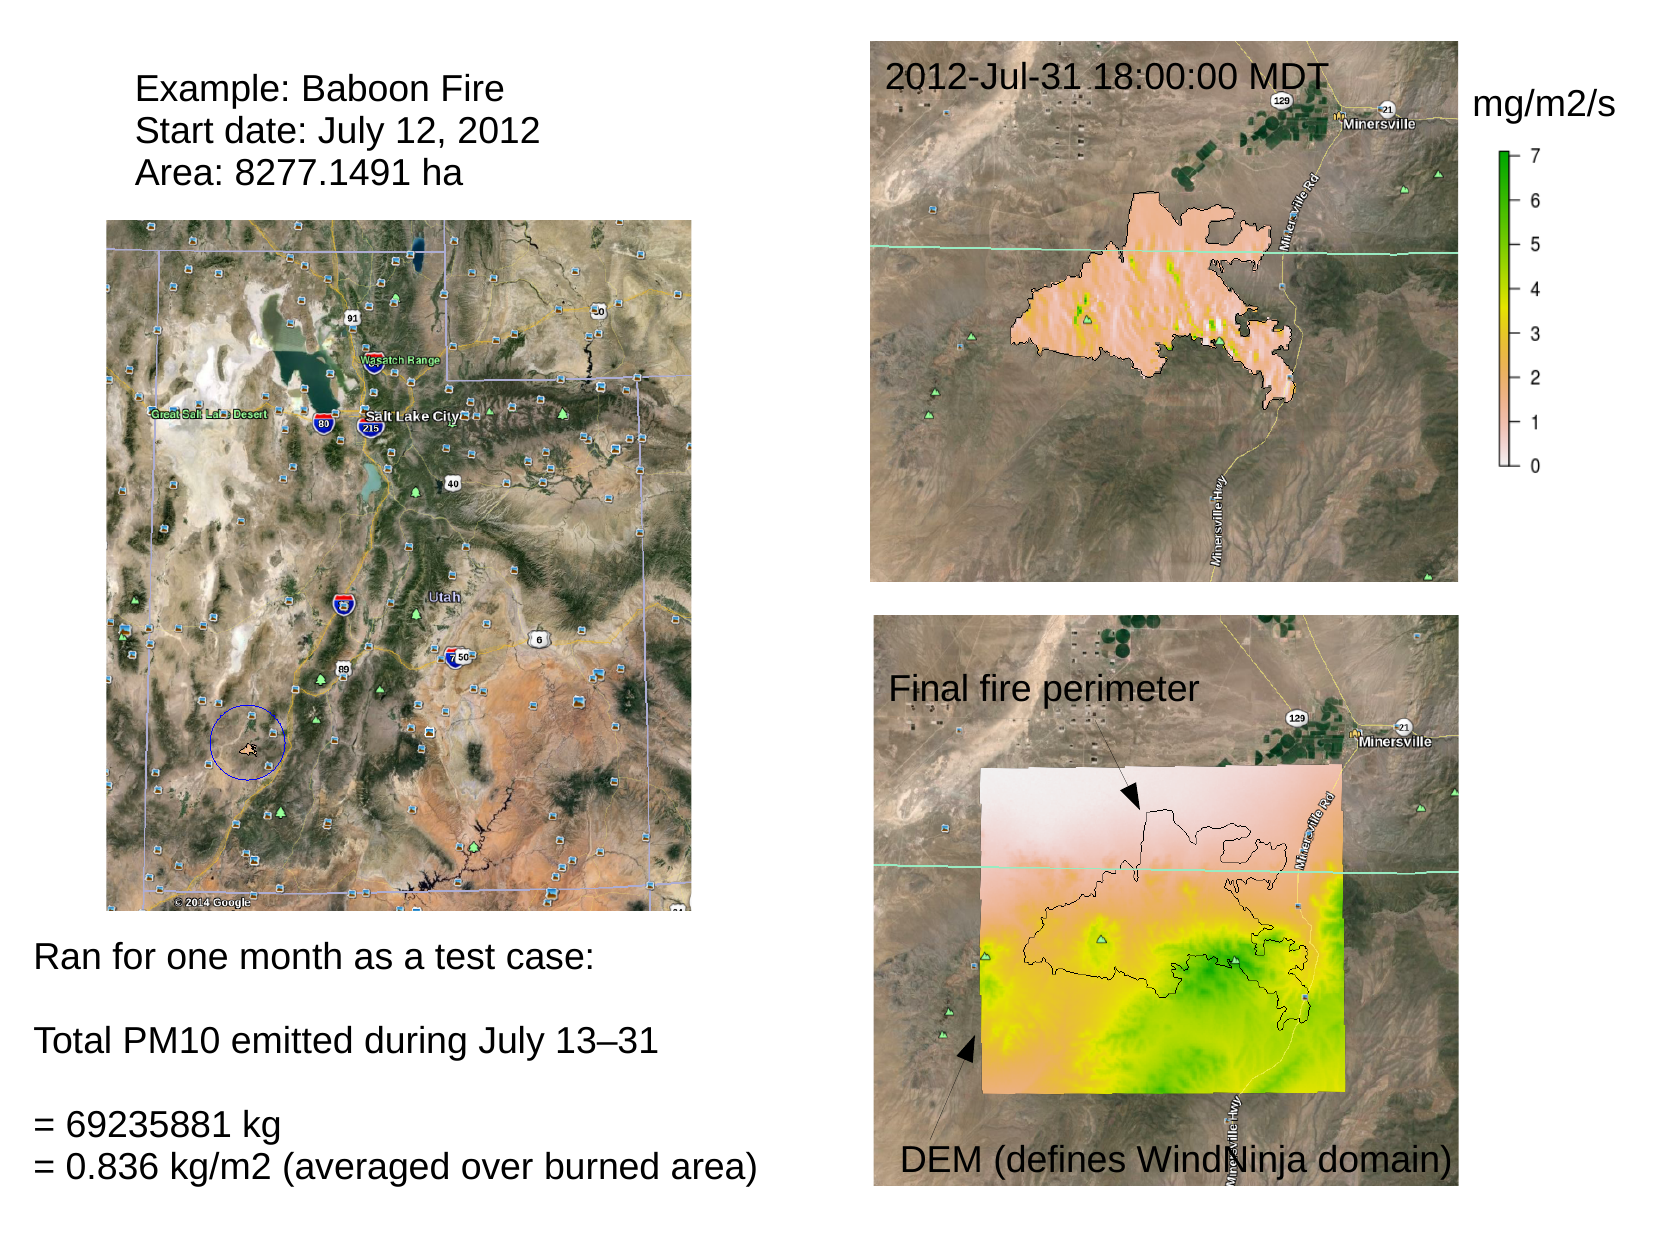

2012-Jul-31 18:00:00 MDT
Example: Baboon Fire
Start date: July 12, 2012
Area: 8277.1491 ha
mg/m2/s
Final fire perimeter
Ran for one month as a test case:
Total PM10 emitted during July 13–31
= 69235881 kg
= 0.836 kg/m2 (averaged over burned area)
DEM (defines WindNinja domain)